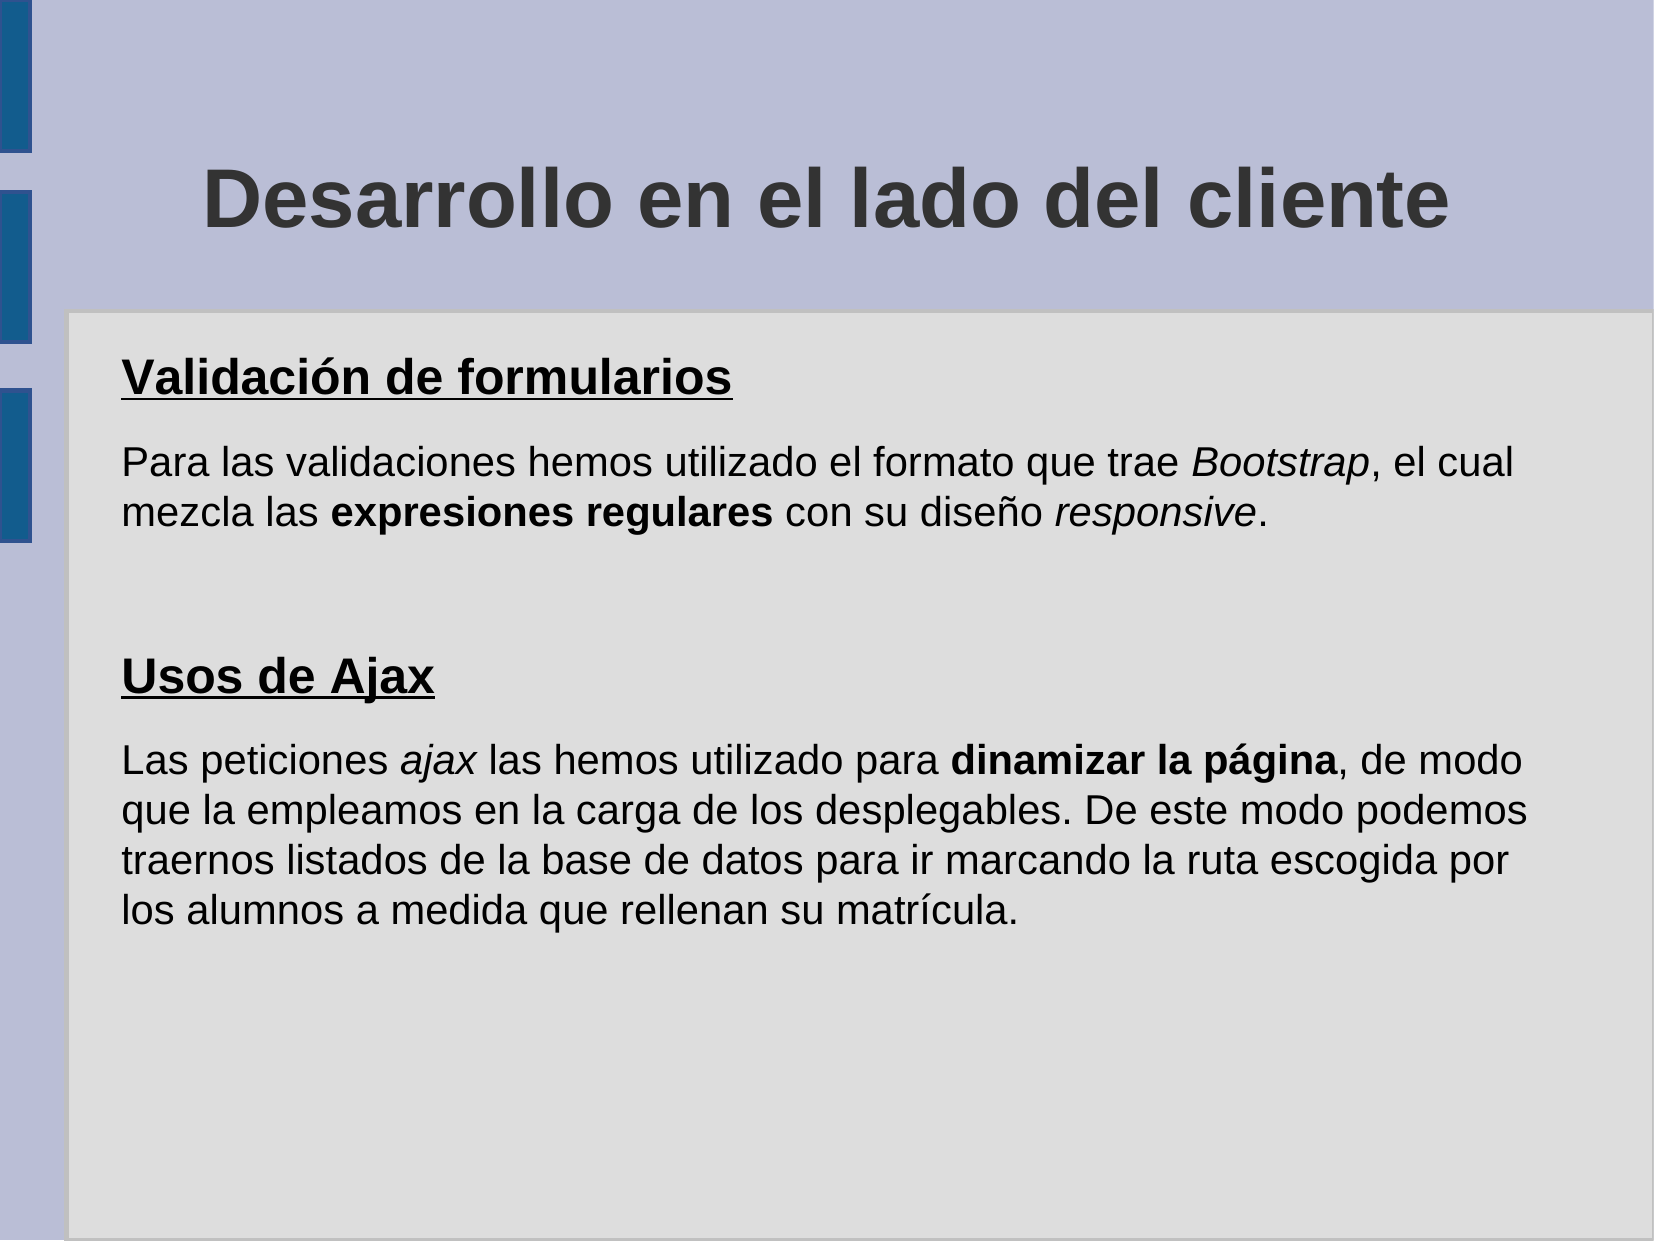

# Desarrollo en el lado del cliente
Validación de formularios
Para las validaciones hemos utilizado el formato que trae Bootstrap, el cual mezcla las expresiones regulares con su diseño responsive.
Usos de Ajax
Las peticiones ajax las hemos utilizado para dinamizar la página, de modo que la empleamos en la carga de los desplegables. De este modo podemos traernos listados de la base de datos para ir marcando la ruta escogida por los alumnos a medida que rellenan su matrícula.